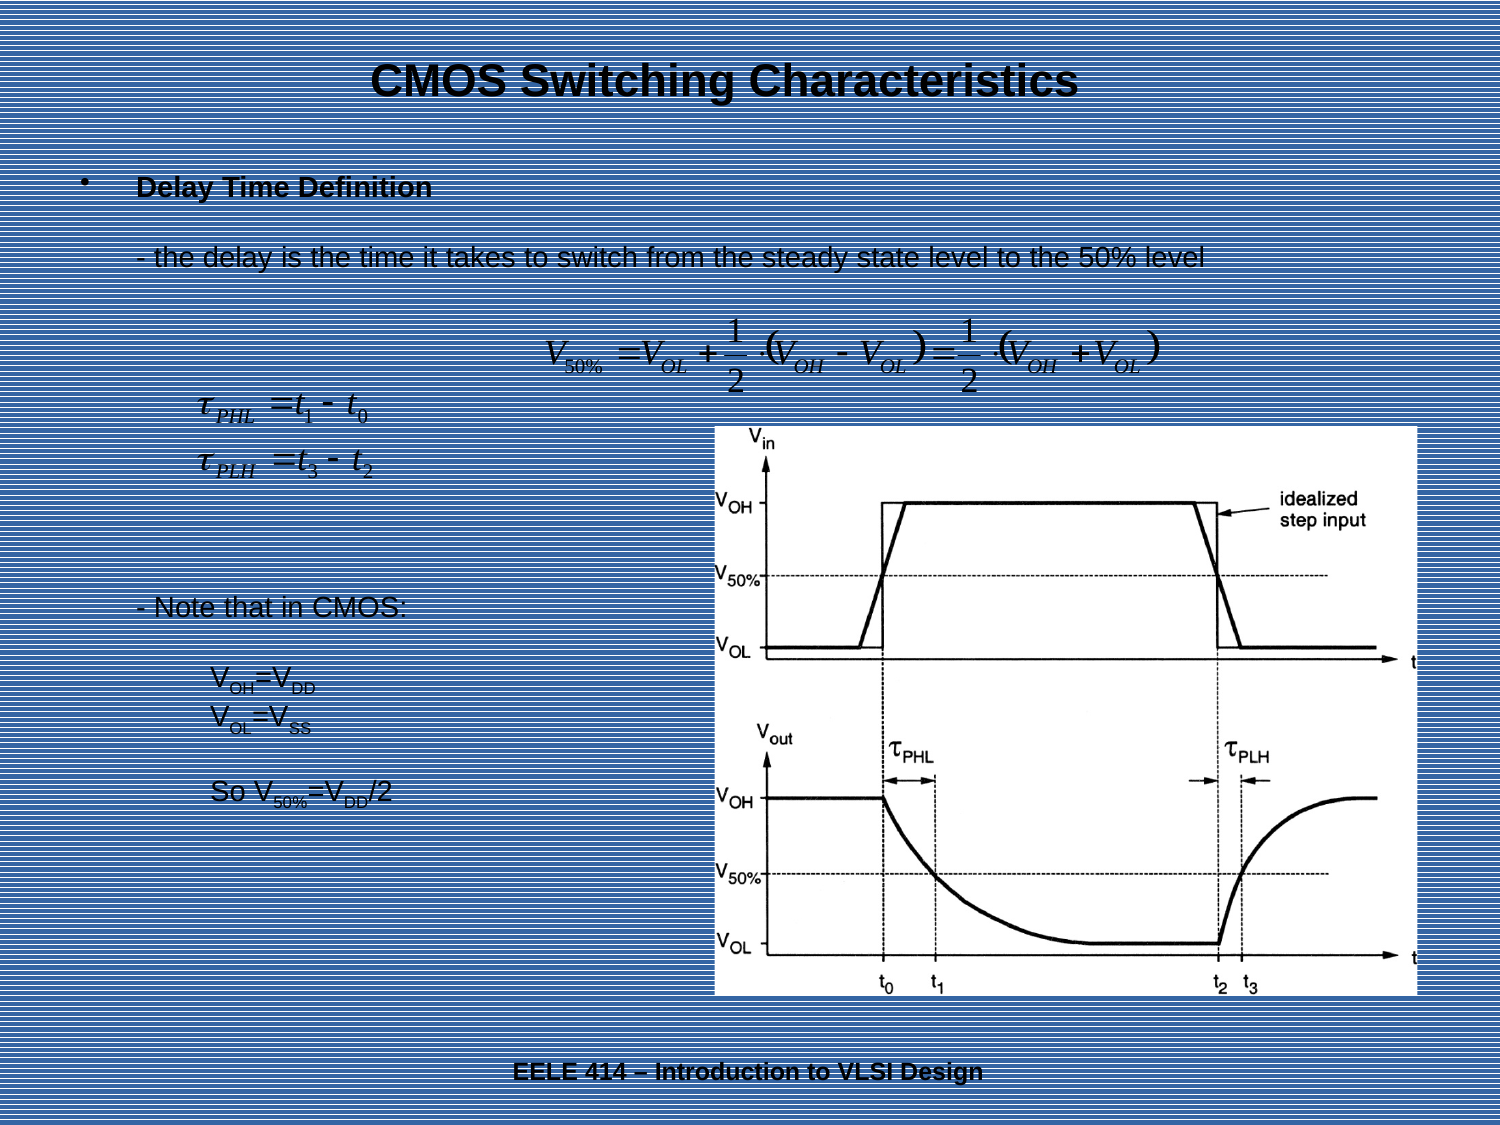

# CMOS Switching Characteristics
Delay Time Definition
- the delay is the time it takes to switch from the steady state level to the 50% level
- Note that in CMOS:
 	VOH=VDD
 	VOL=VSS
 	So V50%=VDD/2